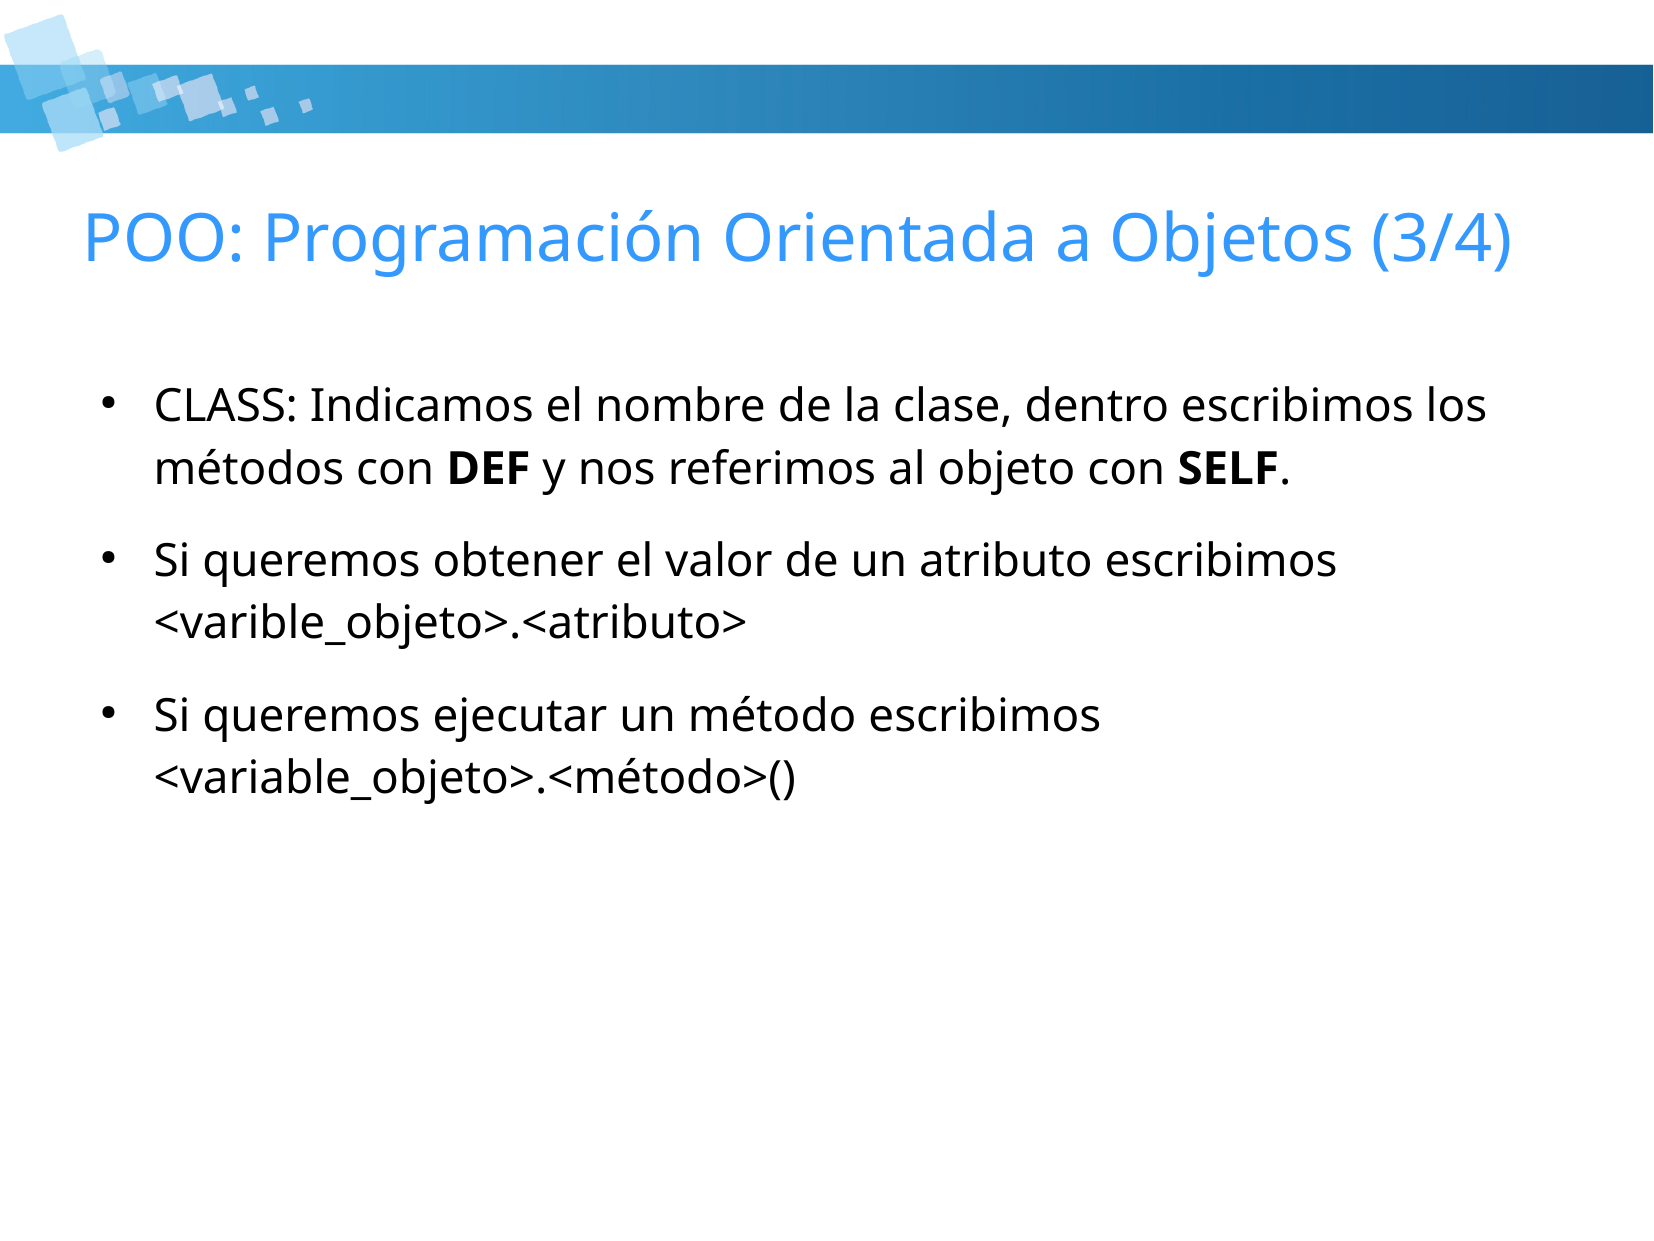

# POO: Programación Orientada a Objetos (3/4)
CLASS: Indicamos el nombre de la clase, dentro escribimos los métodos con DEF y nos referimos al objeto con SELF.
Si queremos obtener el valor de un atributo escribimos <varible_objeto>.<atributo>
Si queremos ejecutar un método escribimos <variable_objeto>.<método>()